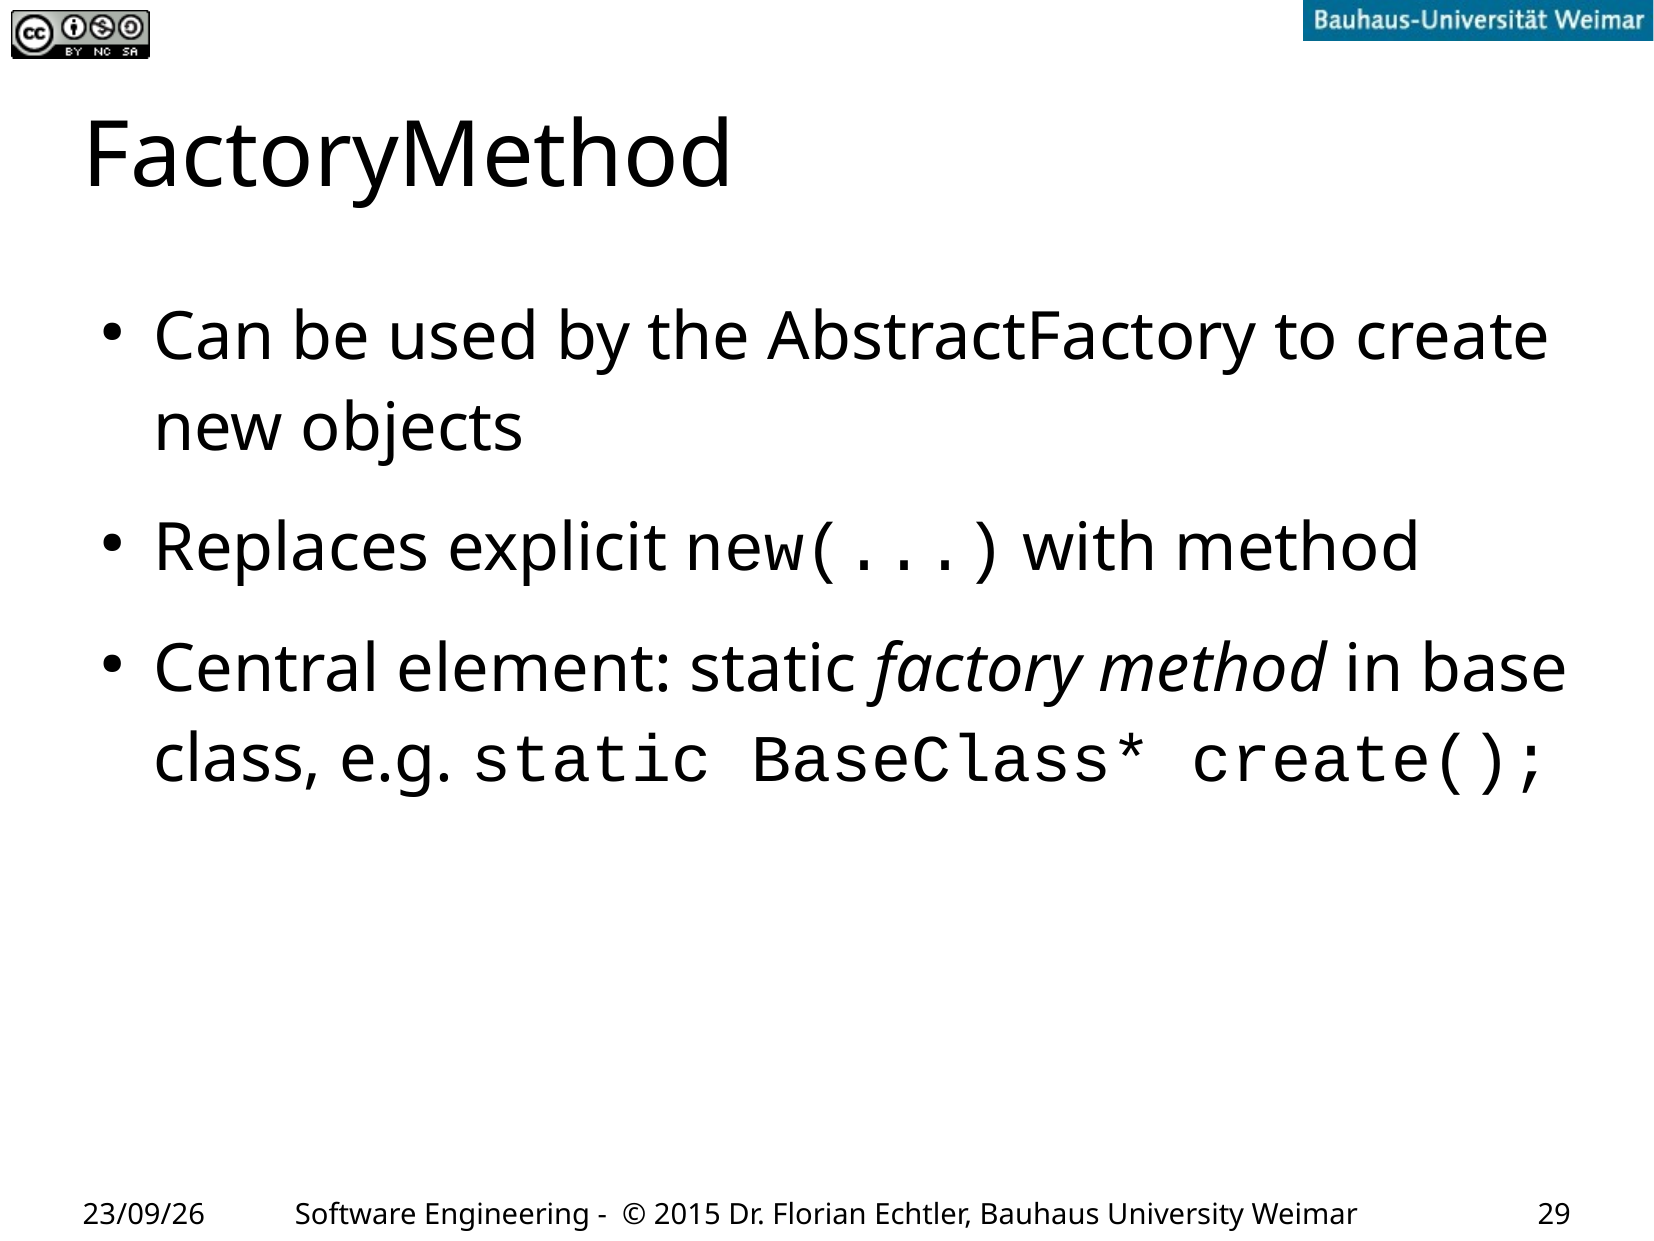

# FactoryMethod
Can be used by the AbstractFactory to create new objects
Replaces explicit new(...) with method
Central element: static factory method in base class, e.g. static BaseClass* create();
Software Engineering - © 2015 Dr. Florian Echtler, Bauhaus University Weimar
29